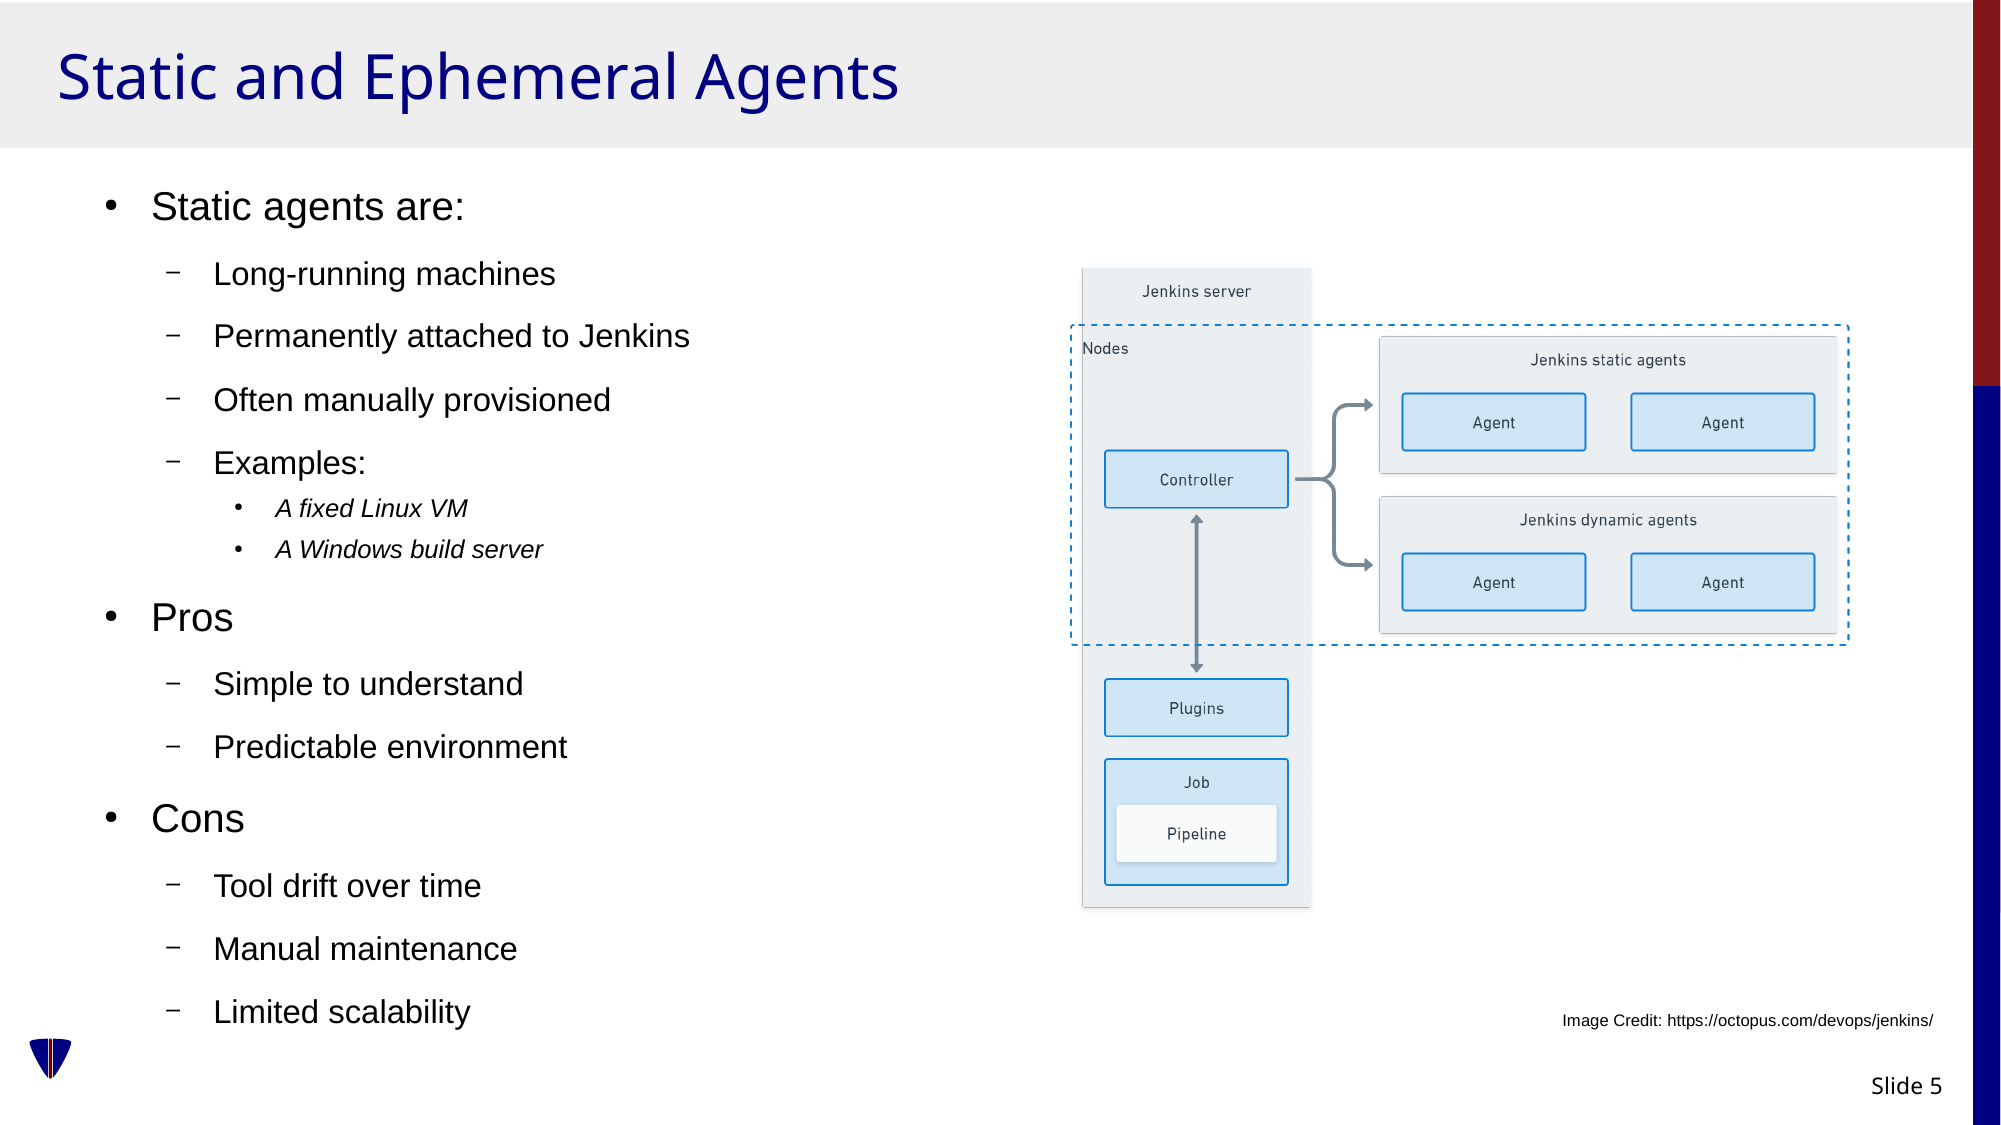

# Static and Ephemeral Agents
Static agents are:
Long-running machines
Permanently attached to Jenkins
Often manually provisioned
Examples:
A fixed Linux VM
A Windows build server
Pros
Simple to understand
Predictable environment
Cons
Tool drift over time
Manual maintenance
Limited scalability
Image Credit: https://octopus.com/devops/jenkins/